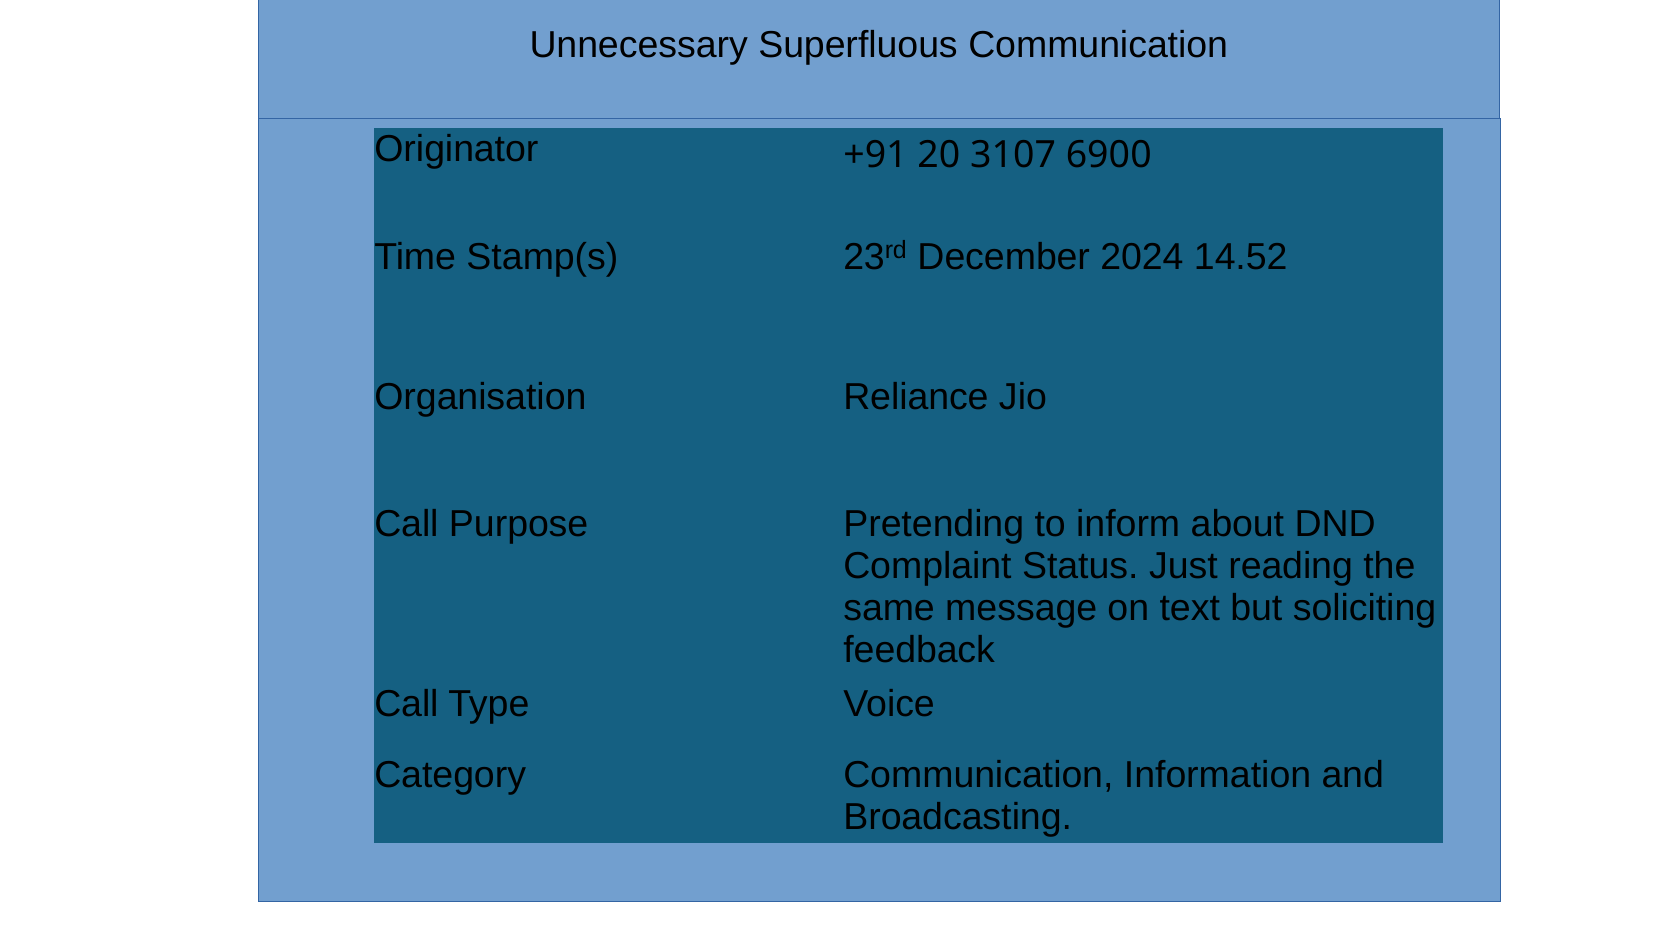

Unnecessary Superfluous Communication
| Originator | +91 20 3107 6900 |
| --- | --- |
| Time Stamp(s) | 23rd December 2024 14.52 |
| Organisation | Reliance Jio |
| Call Purpose | Pretending to inform about DND Complaint Status. Just reading the same message on text but soliciting feedback |
| Call Type | Voice |
| Category | Communication, Information and Broadcasting. |